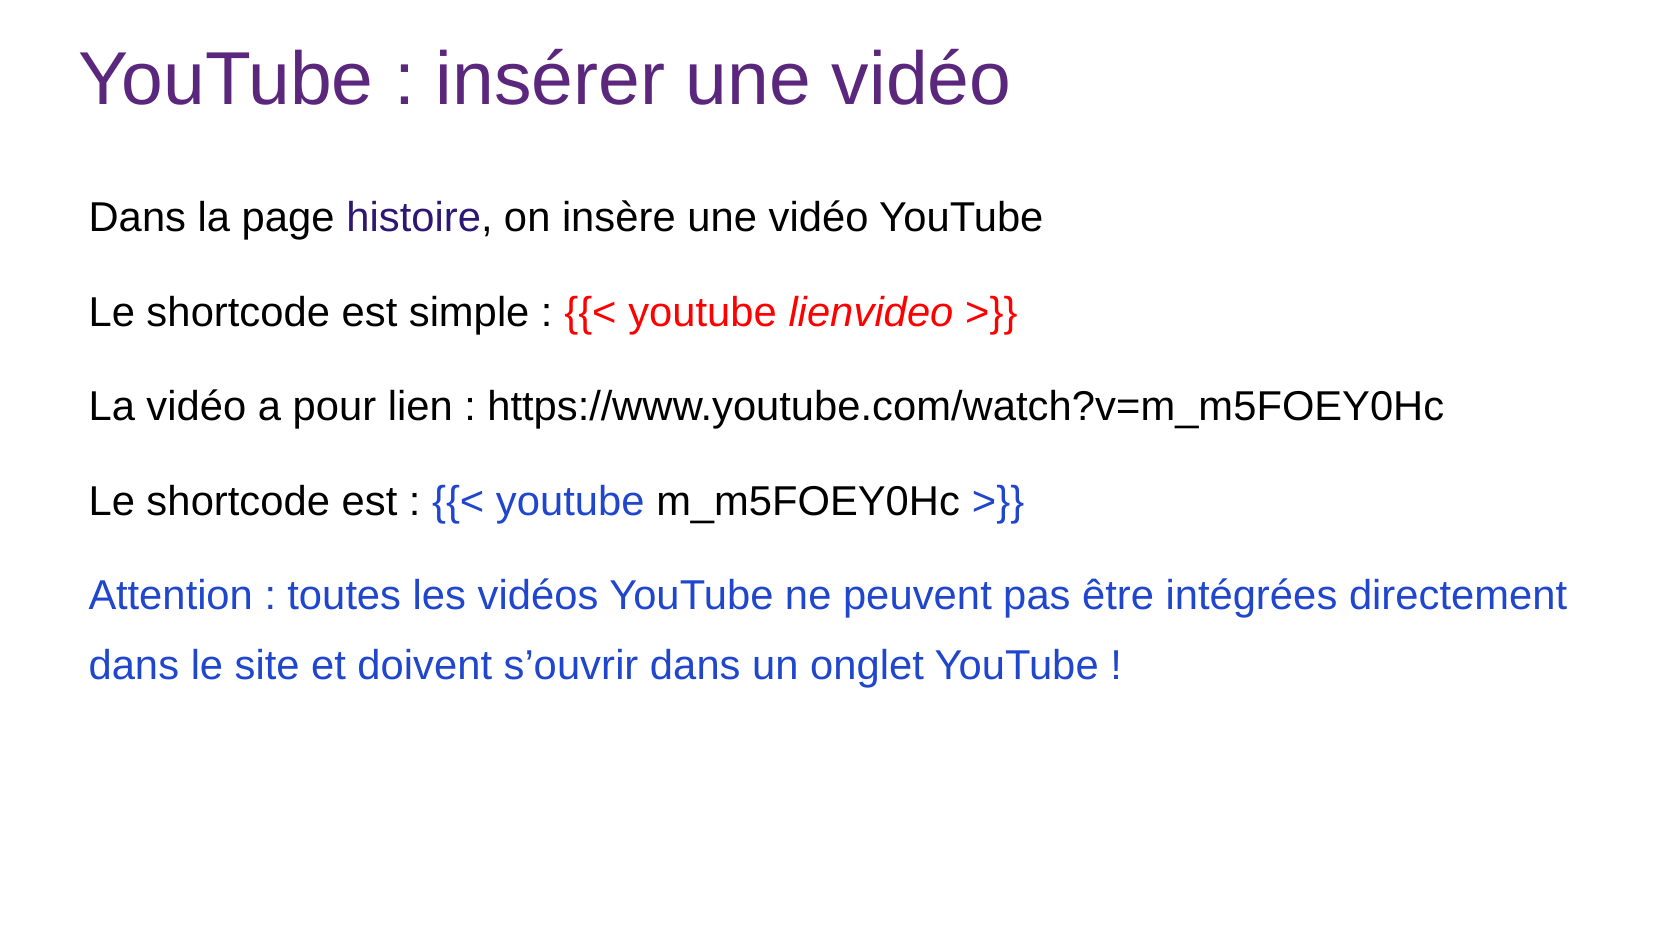

# YouTube : insérer une vidéo
Dans la page histoire, on insère une vidéo YouTube
Le shortcode est simple : {{< youtube lienvideo >}}
La vidéo a pour lien : https://www.youtube.com/watch?v=m_m5FOEY0Hc
Le shortcode est : {{< youtube m_m5FOEY0Hc >}}
Attention : toutes les vidéos YouTube ne peuvent pas être intégrées directement dans le site et doivent s’ouvrir dans un onglet YouTube !